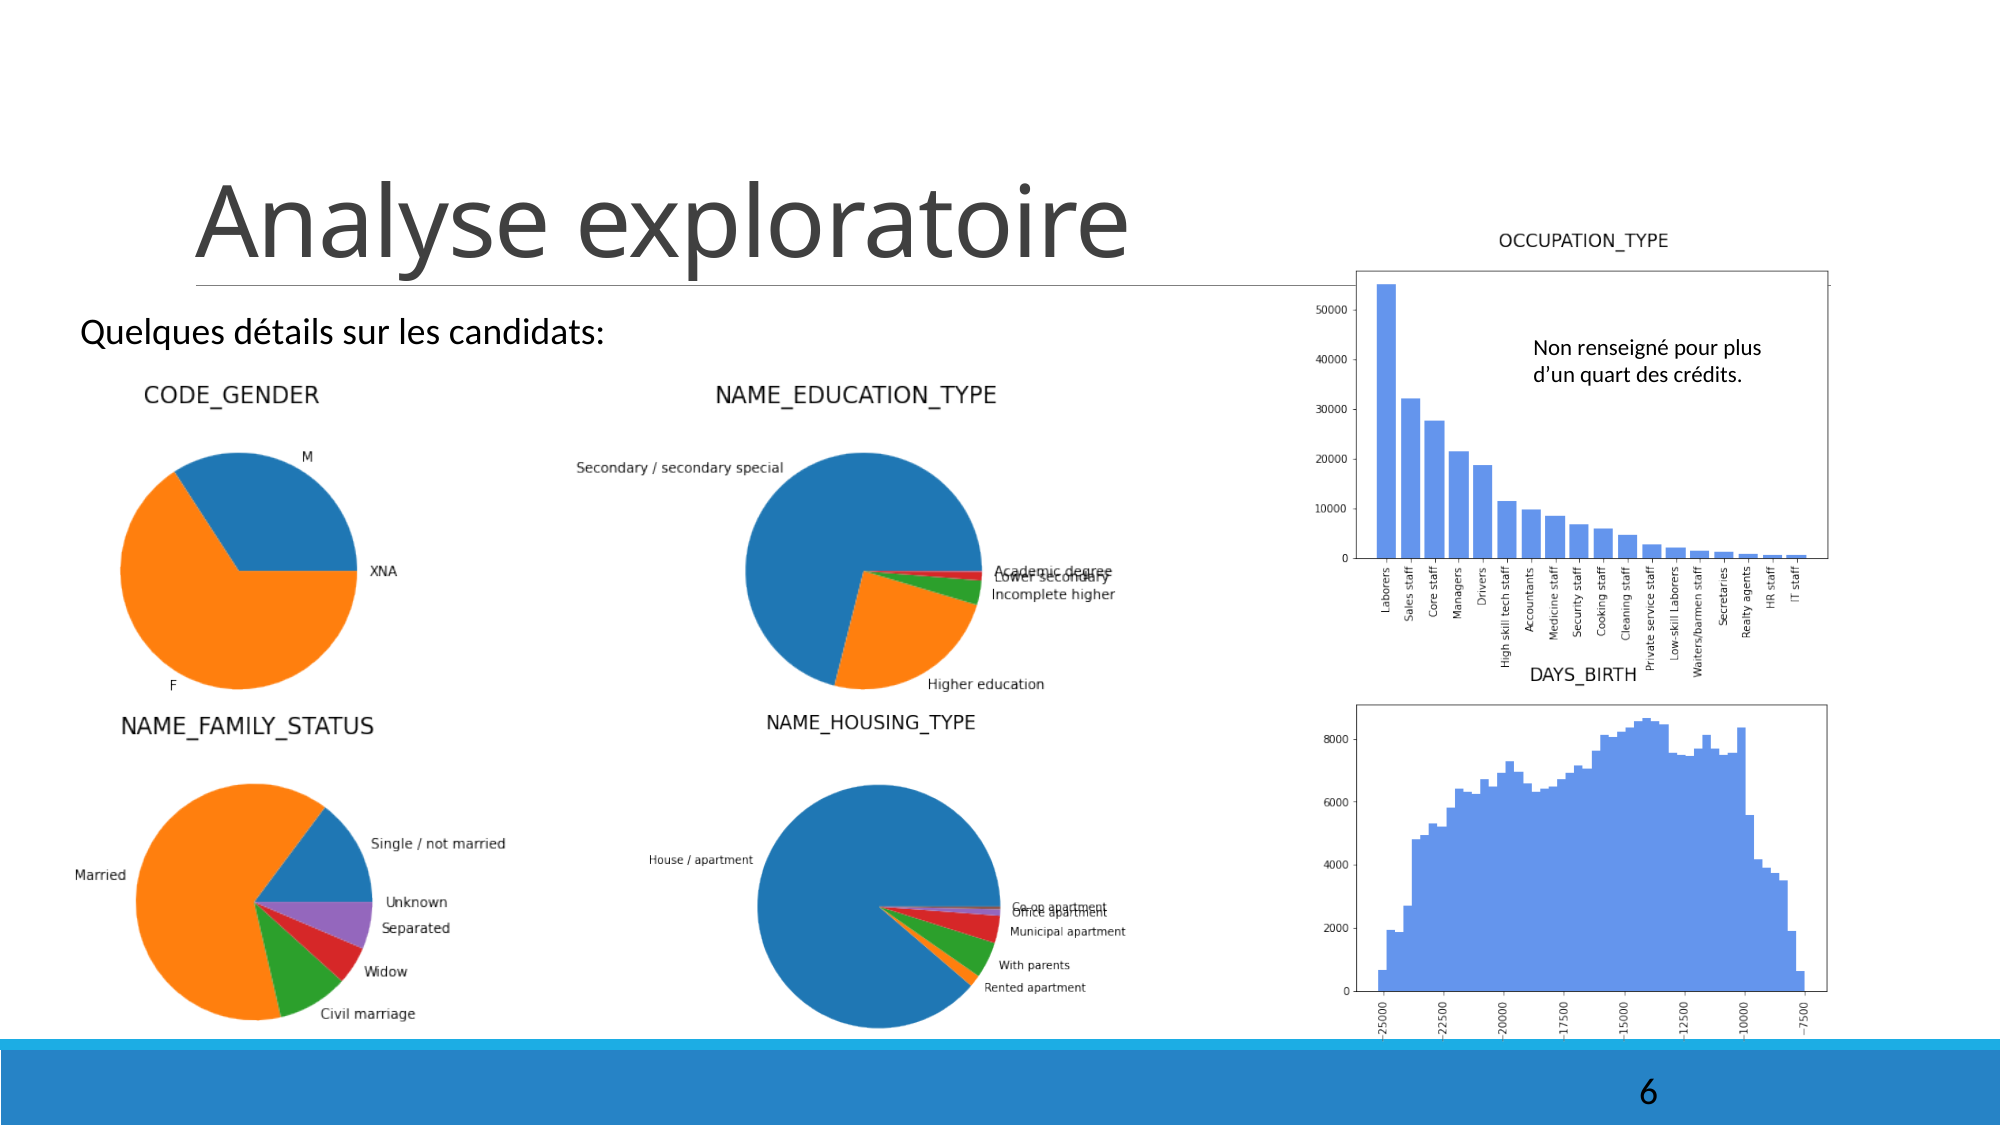

# Analyse exploratoire
Quelques détails sur les candidats:
Non renseigné pour plus d’un quart des crédits.